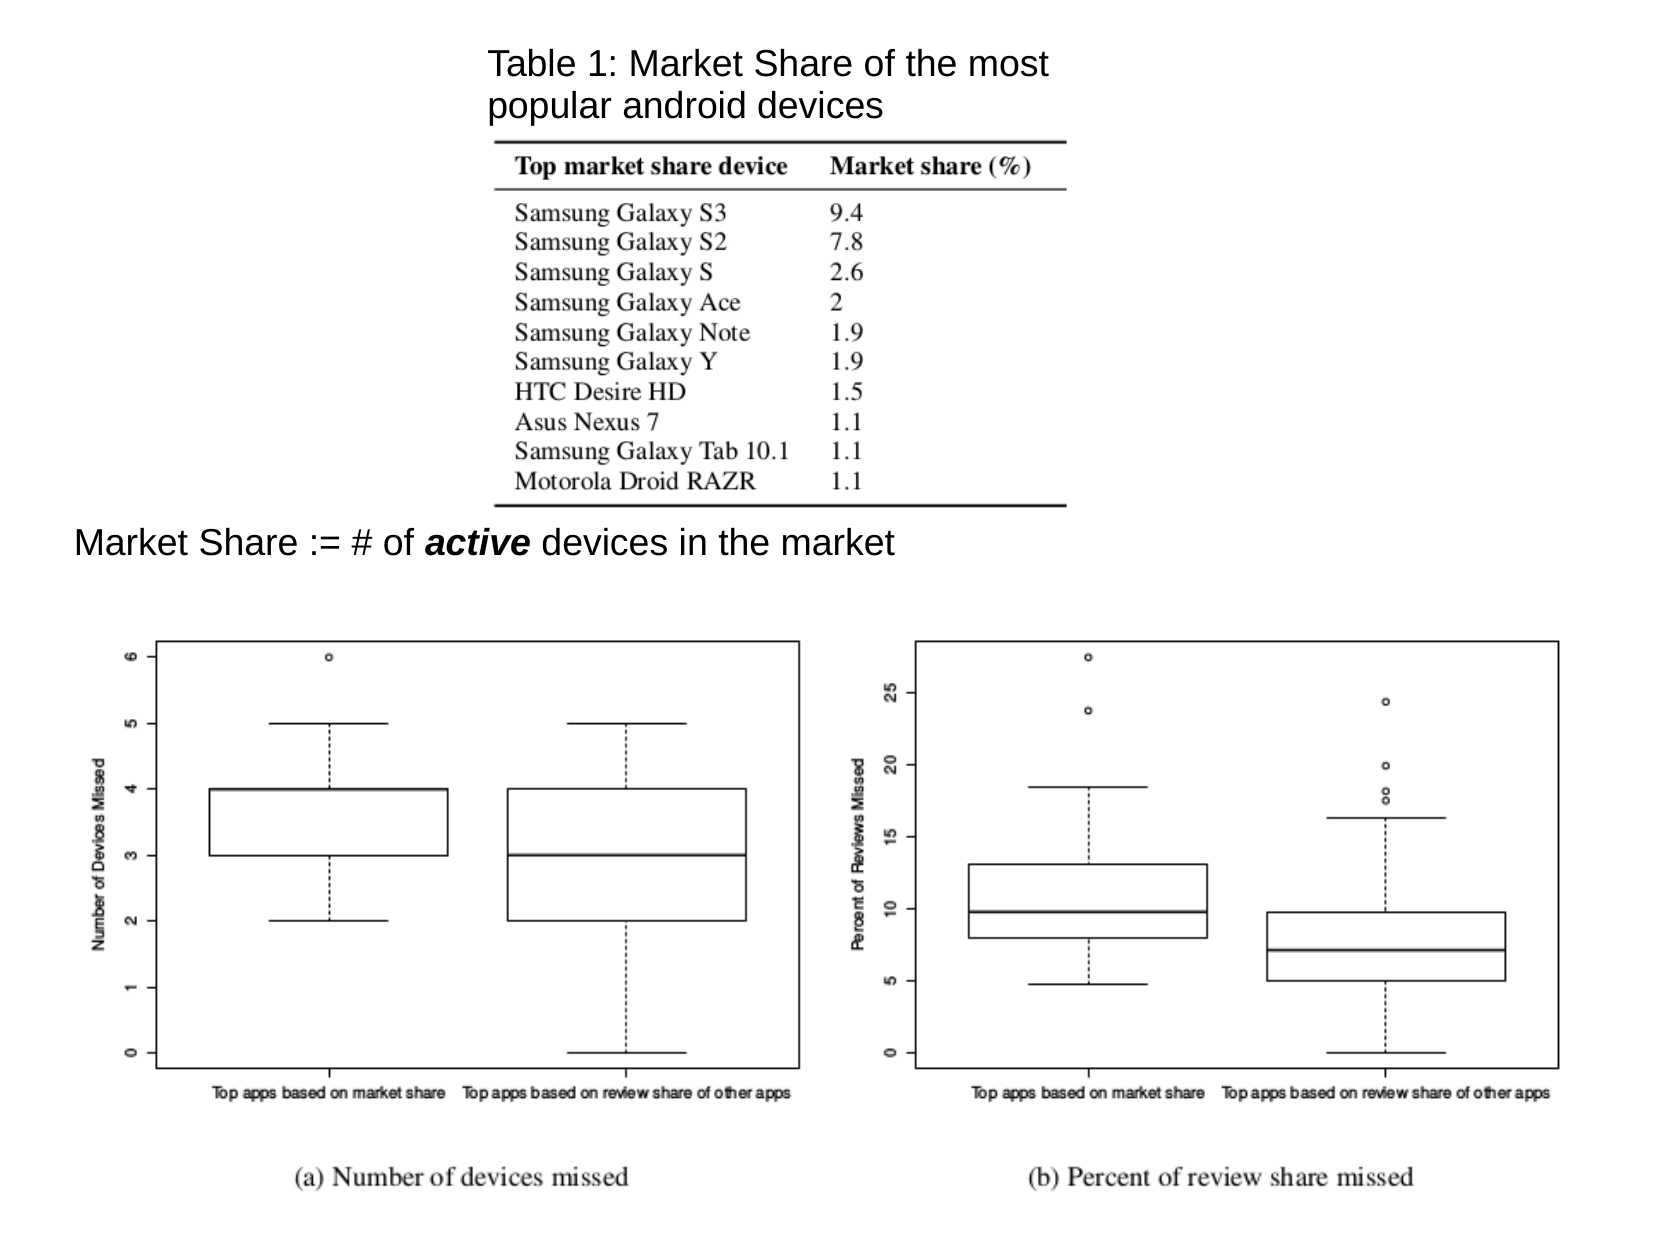

Table 1: Market Share of the most popular android devices
Market Share := # of active devices in the market